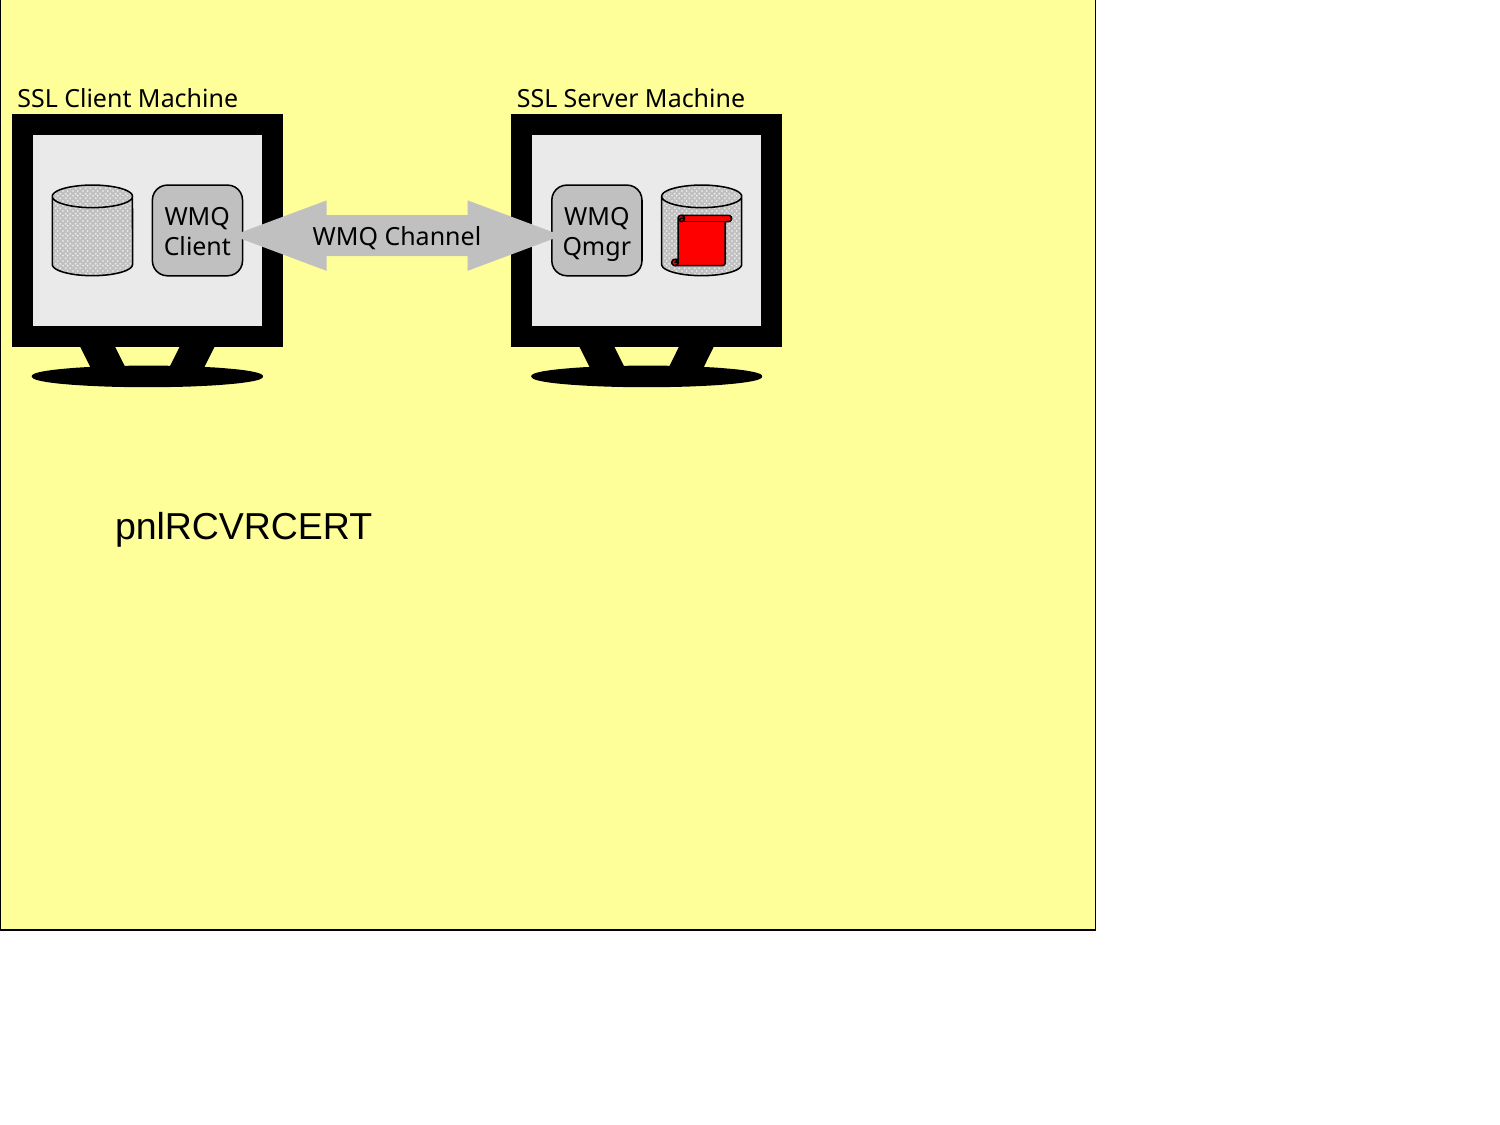

SSL Client Machine
SSL Server Machine
WMQ
Client
WMQ
Qmgr
WMQ Channel
pnlRCVRCERT